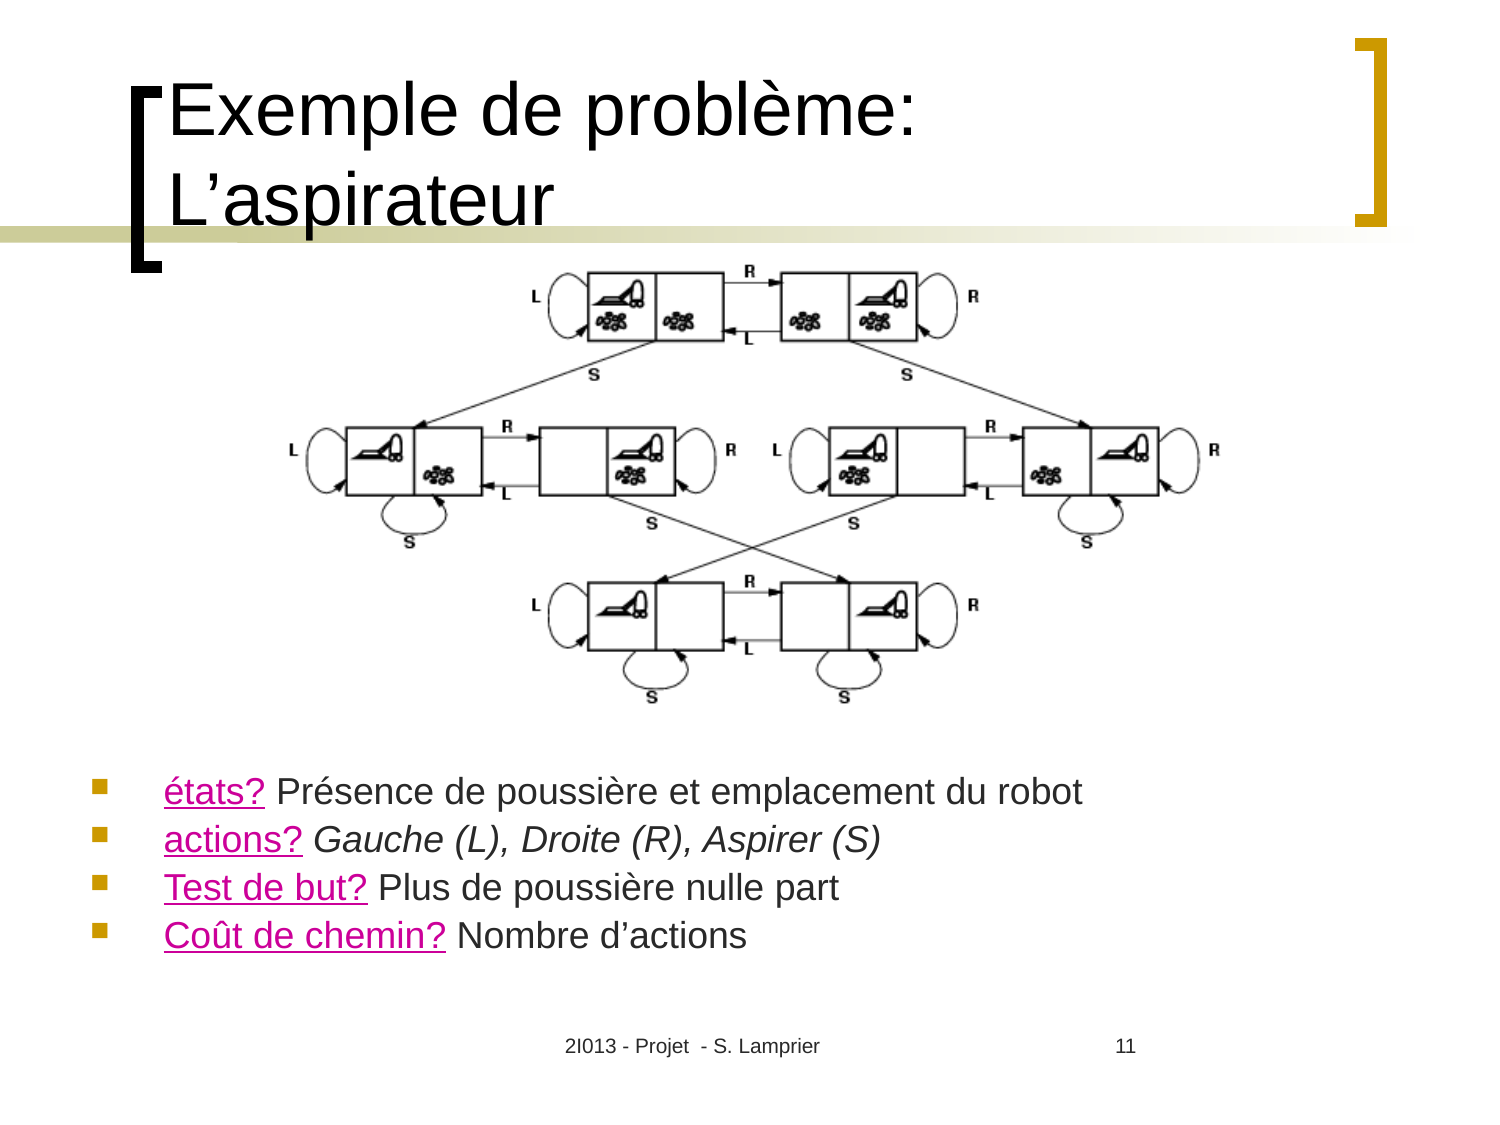

# Exemple de problème: L’aspirateur
états? Présence de poussière et emplacement du robot
actions? Gauche (L), Droite (R), Aspirer (S)
Test de but? Plus de poussière nulle part
Coût de chemin? Nombre d’actions
2I013 - Projet - S. Lamprier